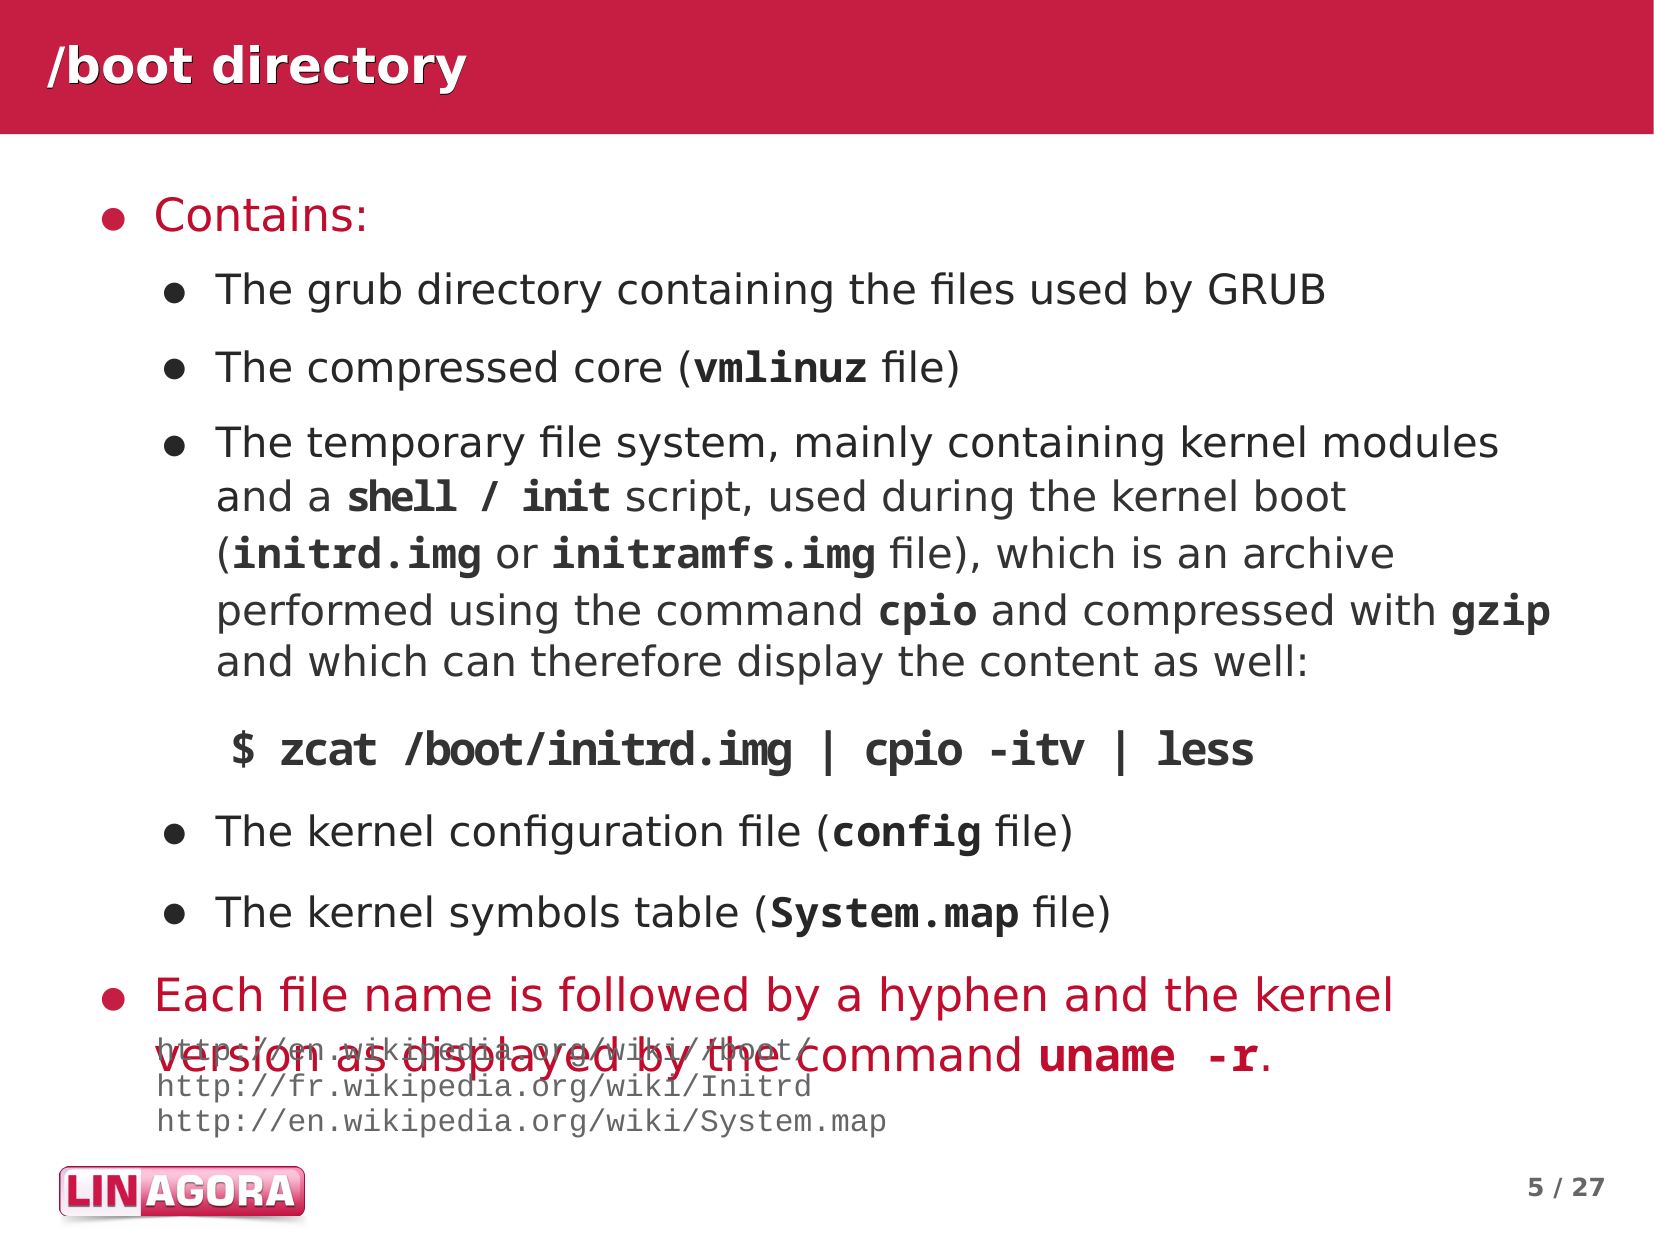

# /boot directory
Contains:
The grub directory containing the files used by GRUB
The compressed core (vmlinuz file)
The temporary file system, mainly containing kernel modules and a shell / init script, used during the kernel boot (initrd.img or initramfs.img file), which is an archive performed using the command cpio and compressed with gzip and which can therefore display the content as well:
$ zcat /boot/initrd.img | cpio -itv | less
The kernel configuration file (config file)
The kernel symbols table (System.map file)
Each file name is followed by a hyphen and the kernel version as displayed by the command uname -r.
http://en.wikipedia.org/wiki//boot/
http://fr.wikipedia.org/wiki/Initrd
http://en.wikipedia.org/wiki/System.map